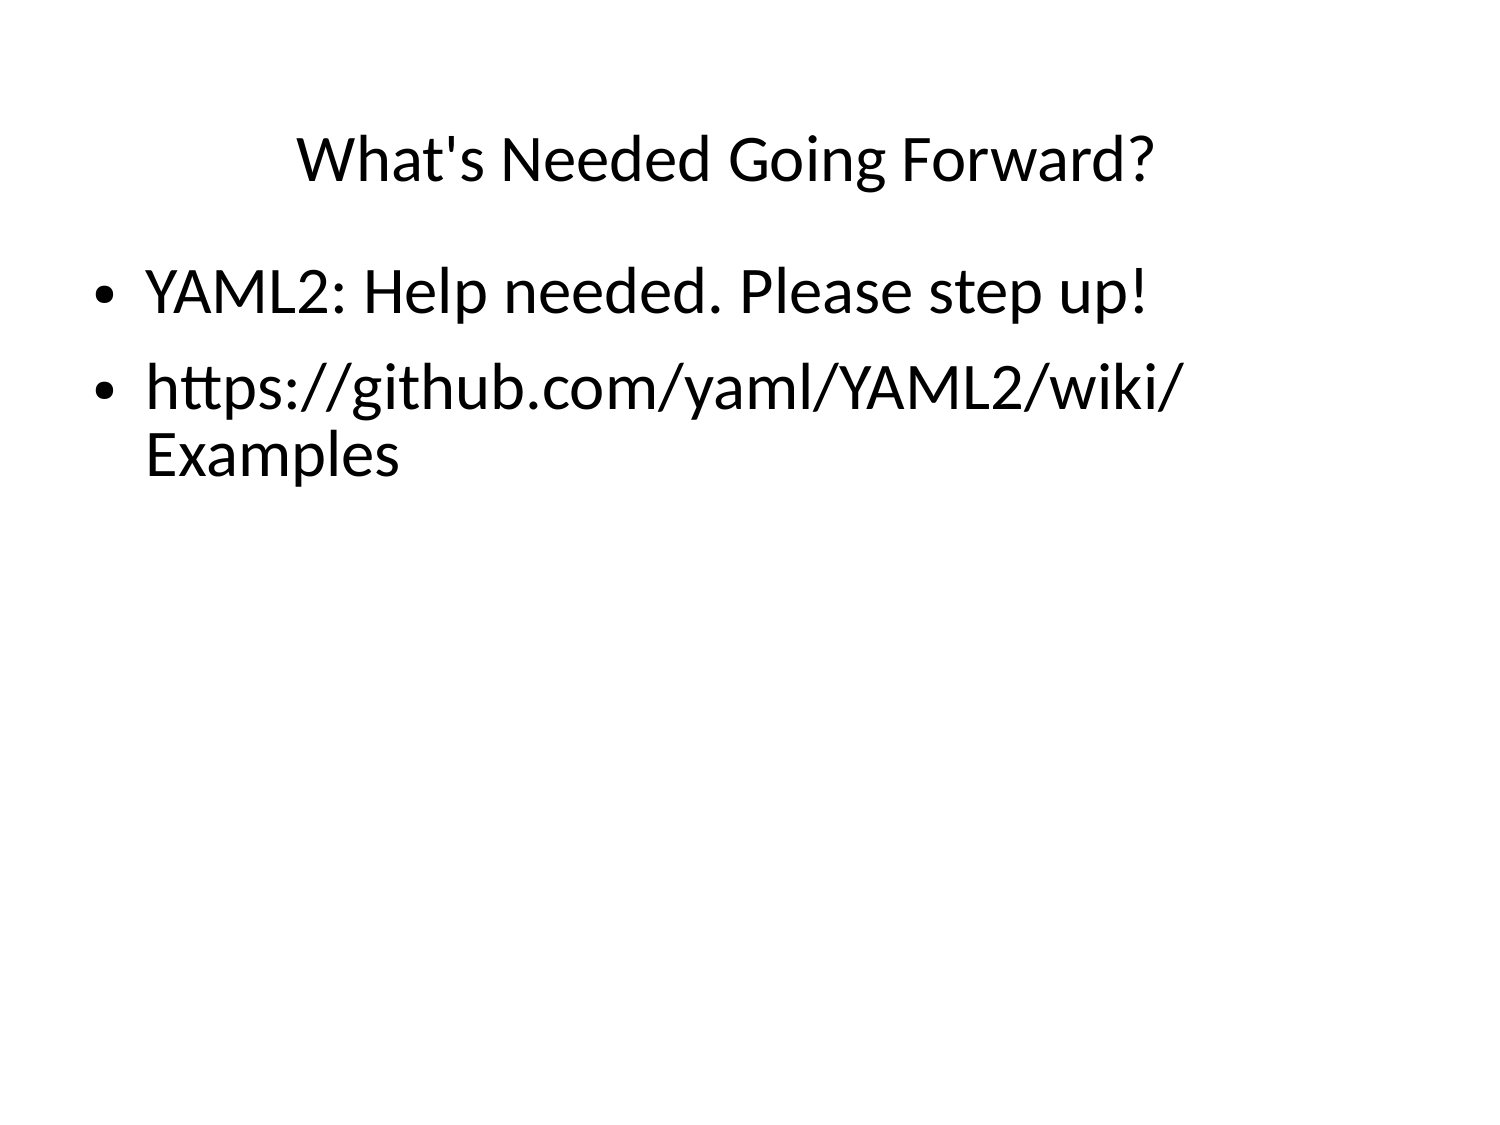

# What's Needed Going Forward?
YAML2: Help needed. Please step up!
https://github.com/yaml/YAML2/wiki/Examples